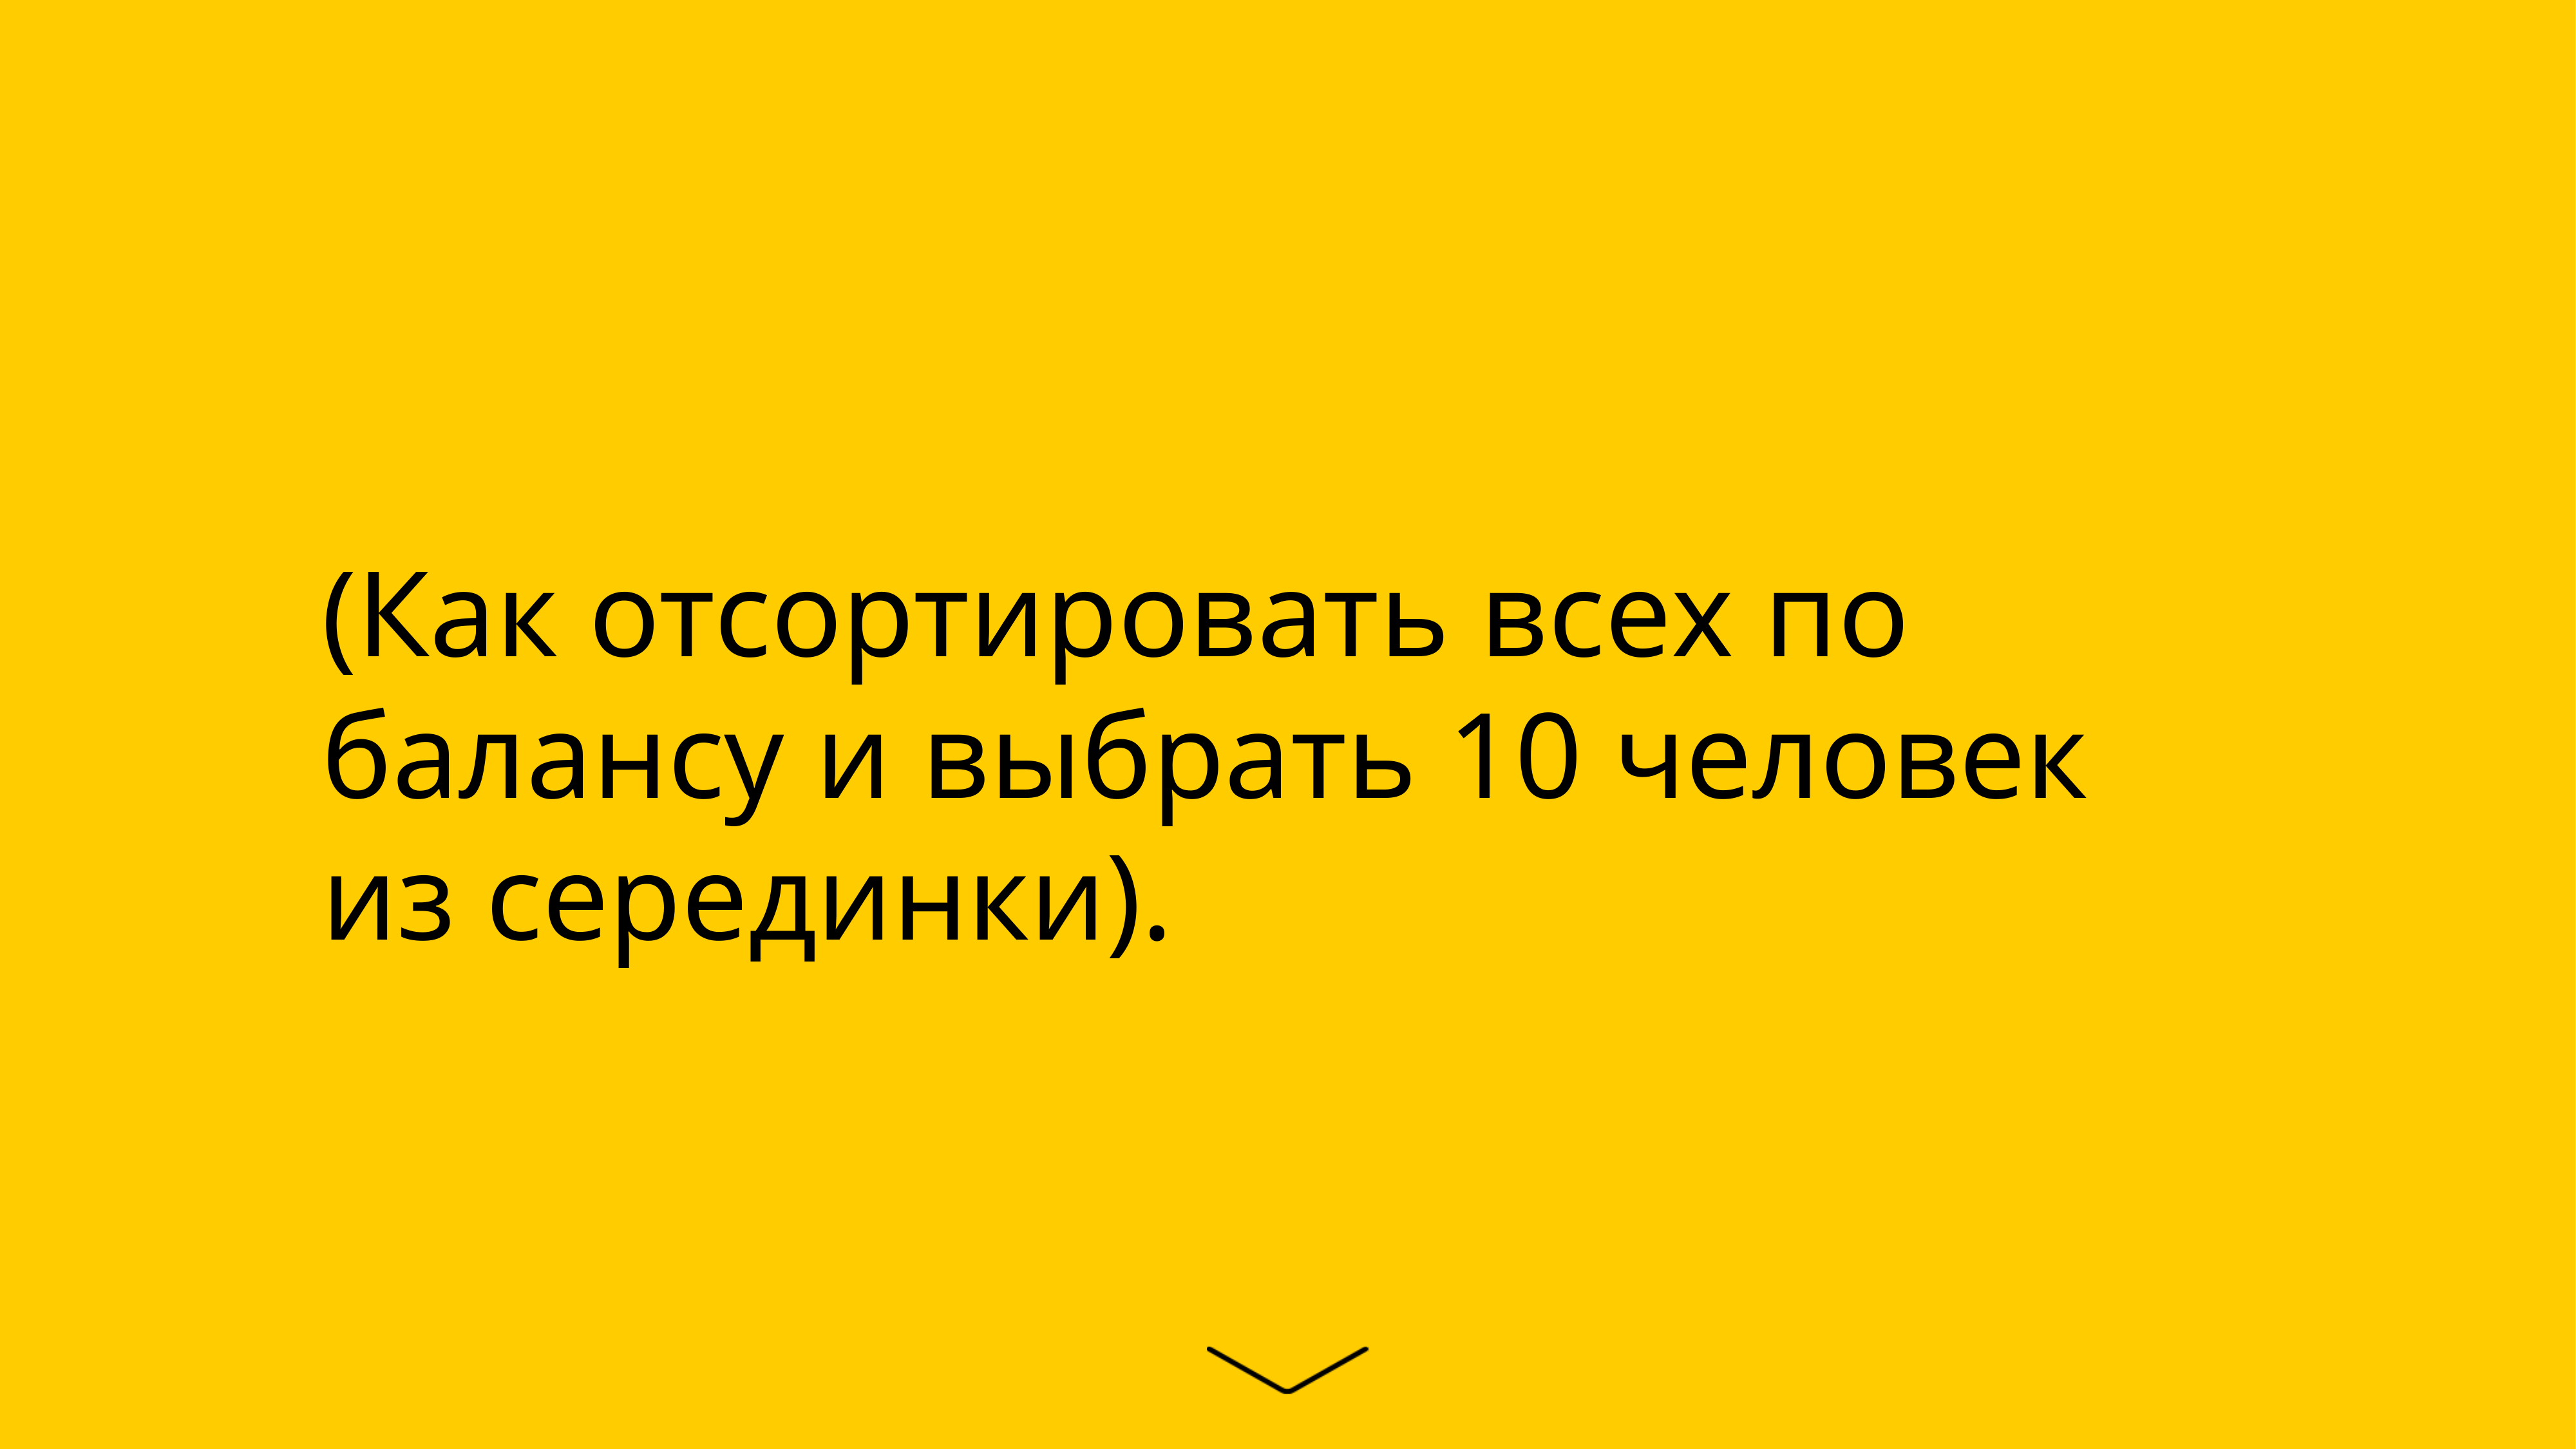

# (Как отсортировать всех по балансу и выбрать 10 человек из серединки).